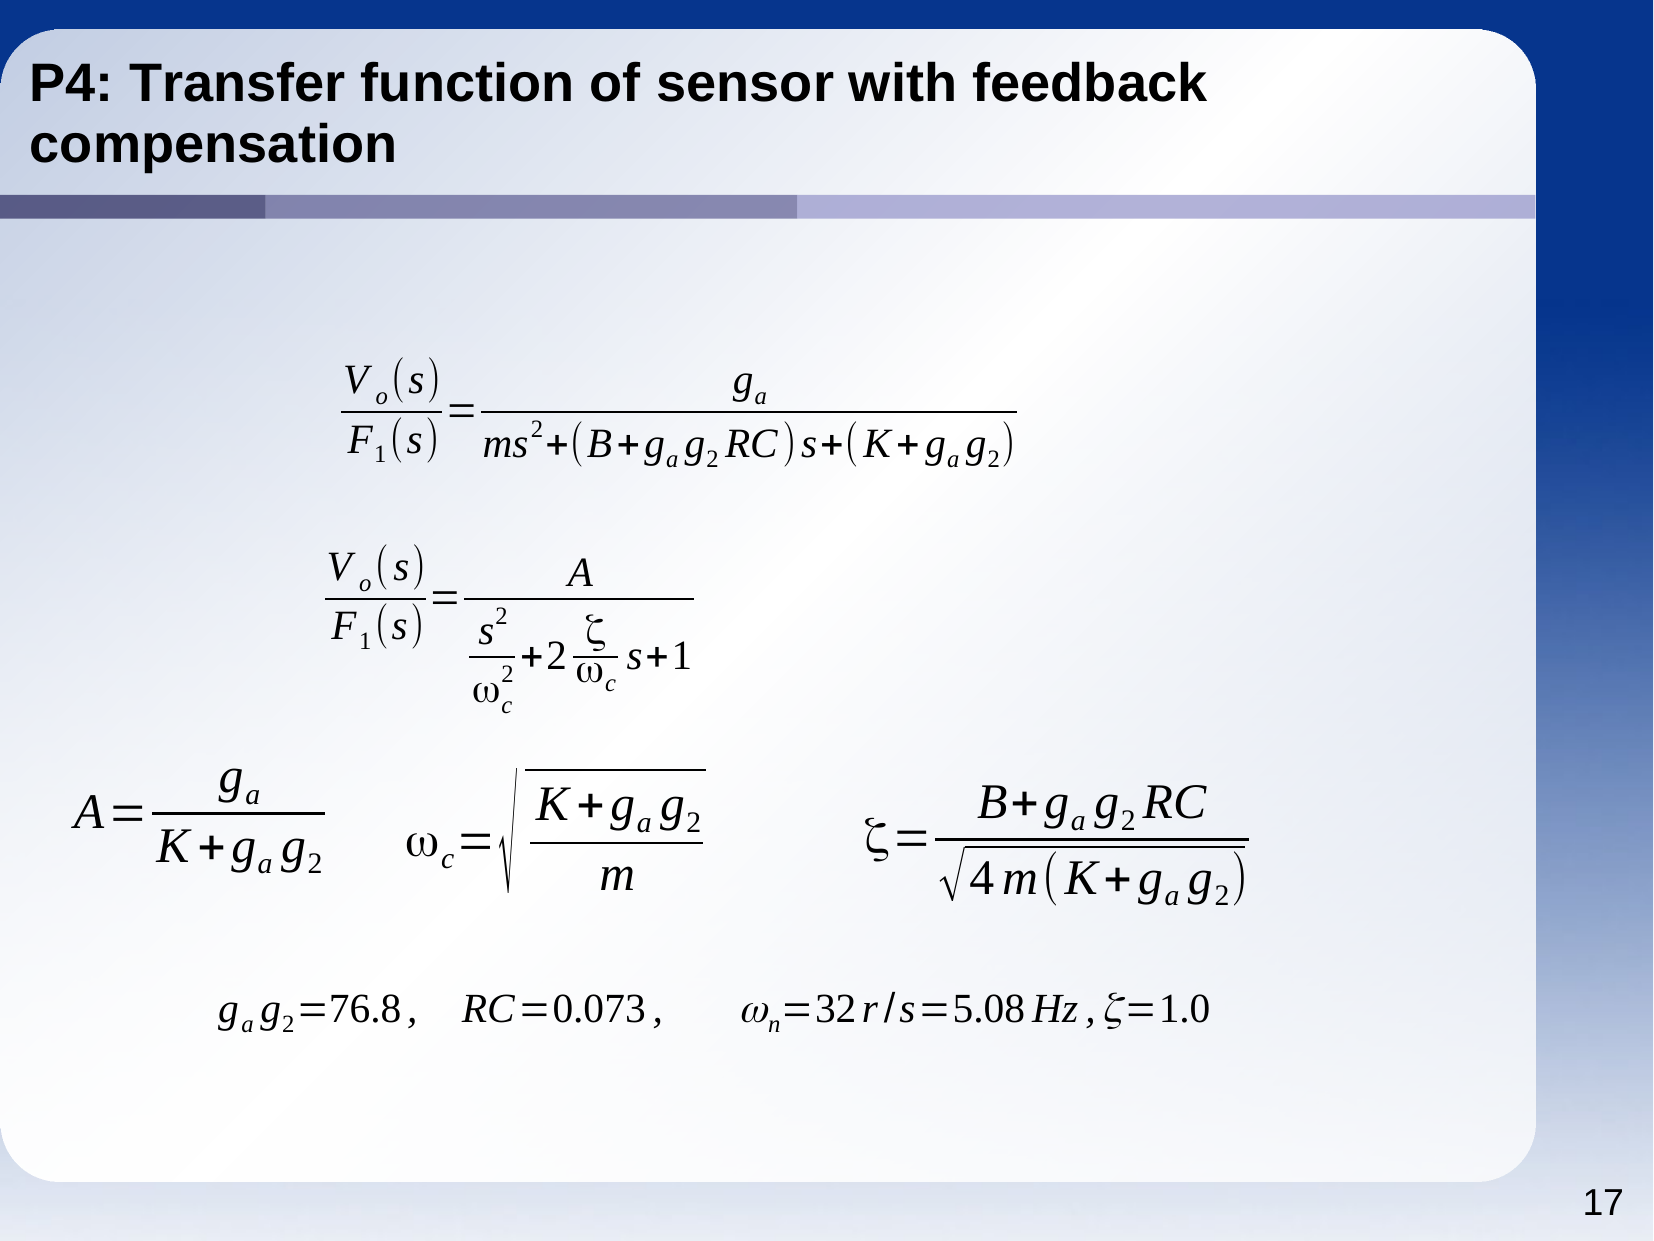

# P4: Transfer function of sensor with feedback compensation
17